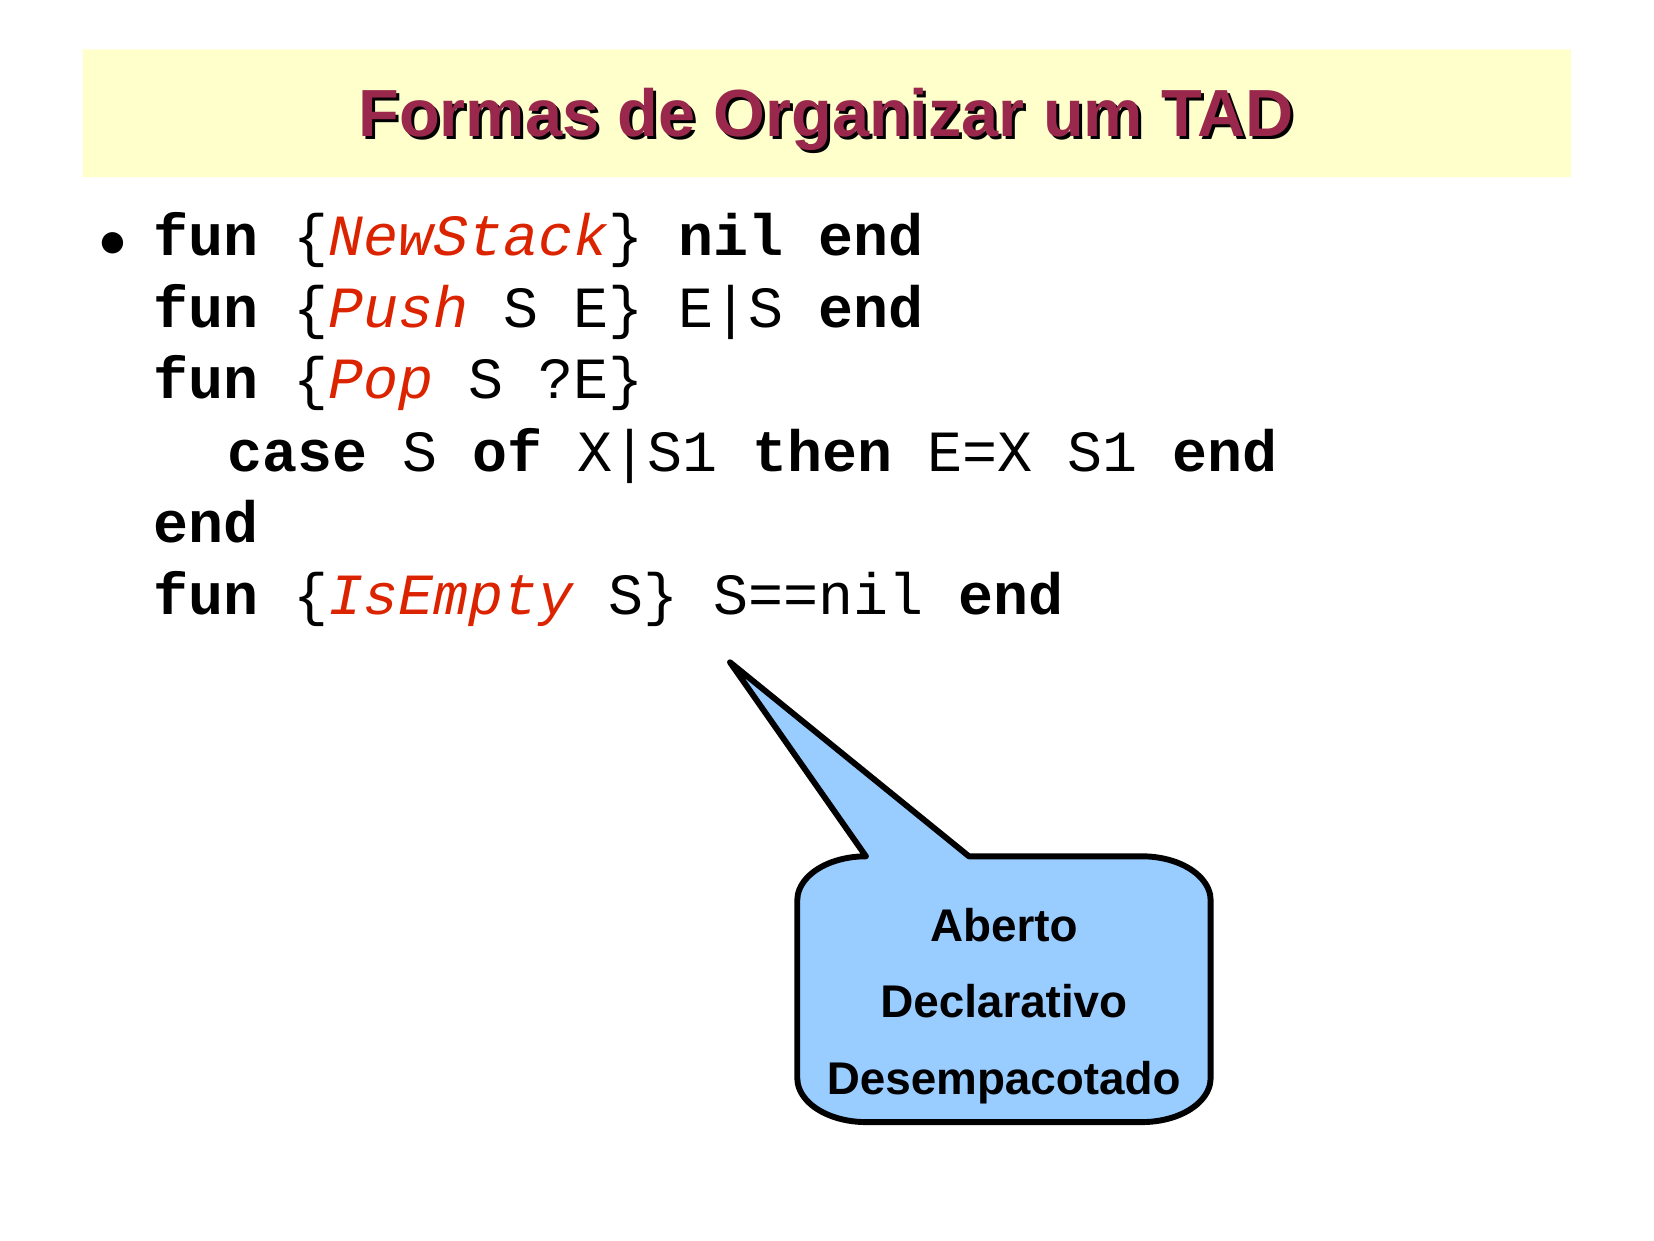

# Formas de Organizar um TAD
fun {NewStack} nil end
fun {Push S E} E|S end
fun {Pop S ?E}
	case S of X|S1 then E=X S1 end
end
fun {IsEmpty S} S==nil end
Aberto
Declarativo
Desempacotado